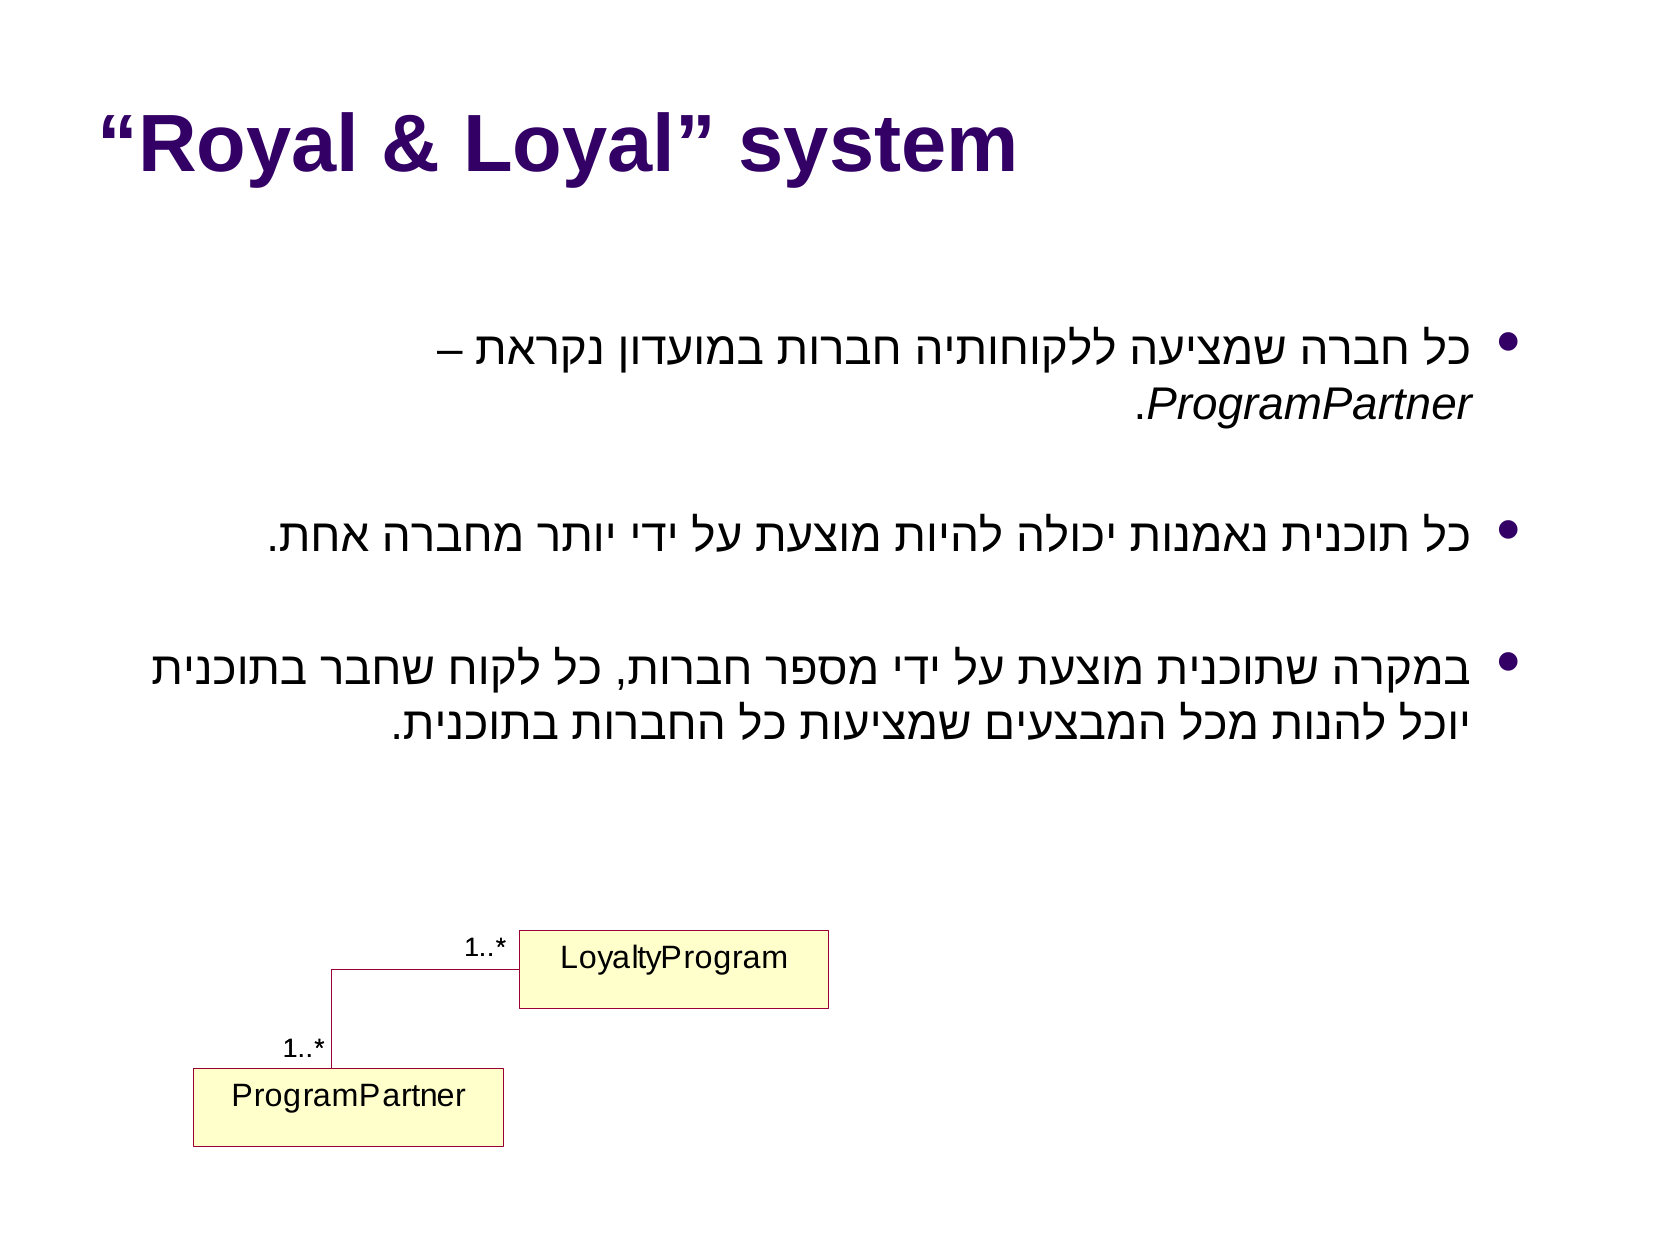

# “Royal & Loyal” system
כל חברה שמציעה ללקוחותיה חברות במועדון נקראת – ProgramPartner.
כל תוכנית נאמנות יכולה להיות מוצעת על ידי יותר מחברה אחת.
במקרה שתוכנית מוצעת על ידי מספר חברות, כל לקוח שחבר בתוכנית יוכל להנות מכל המבצעים שמציעות כל החברות בתוכנית.